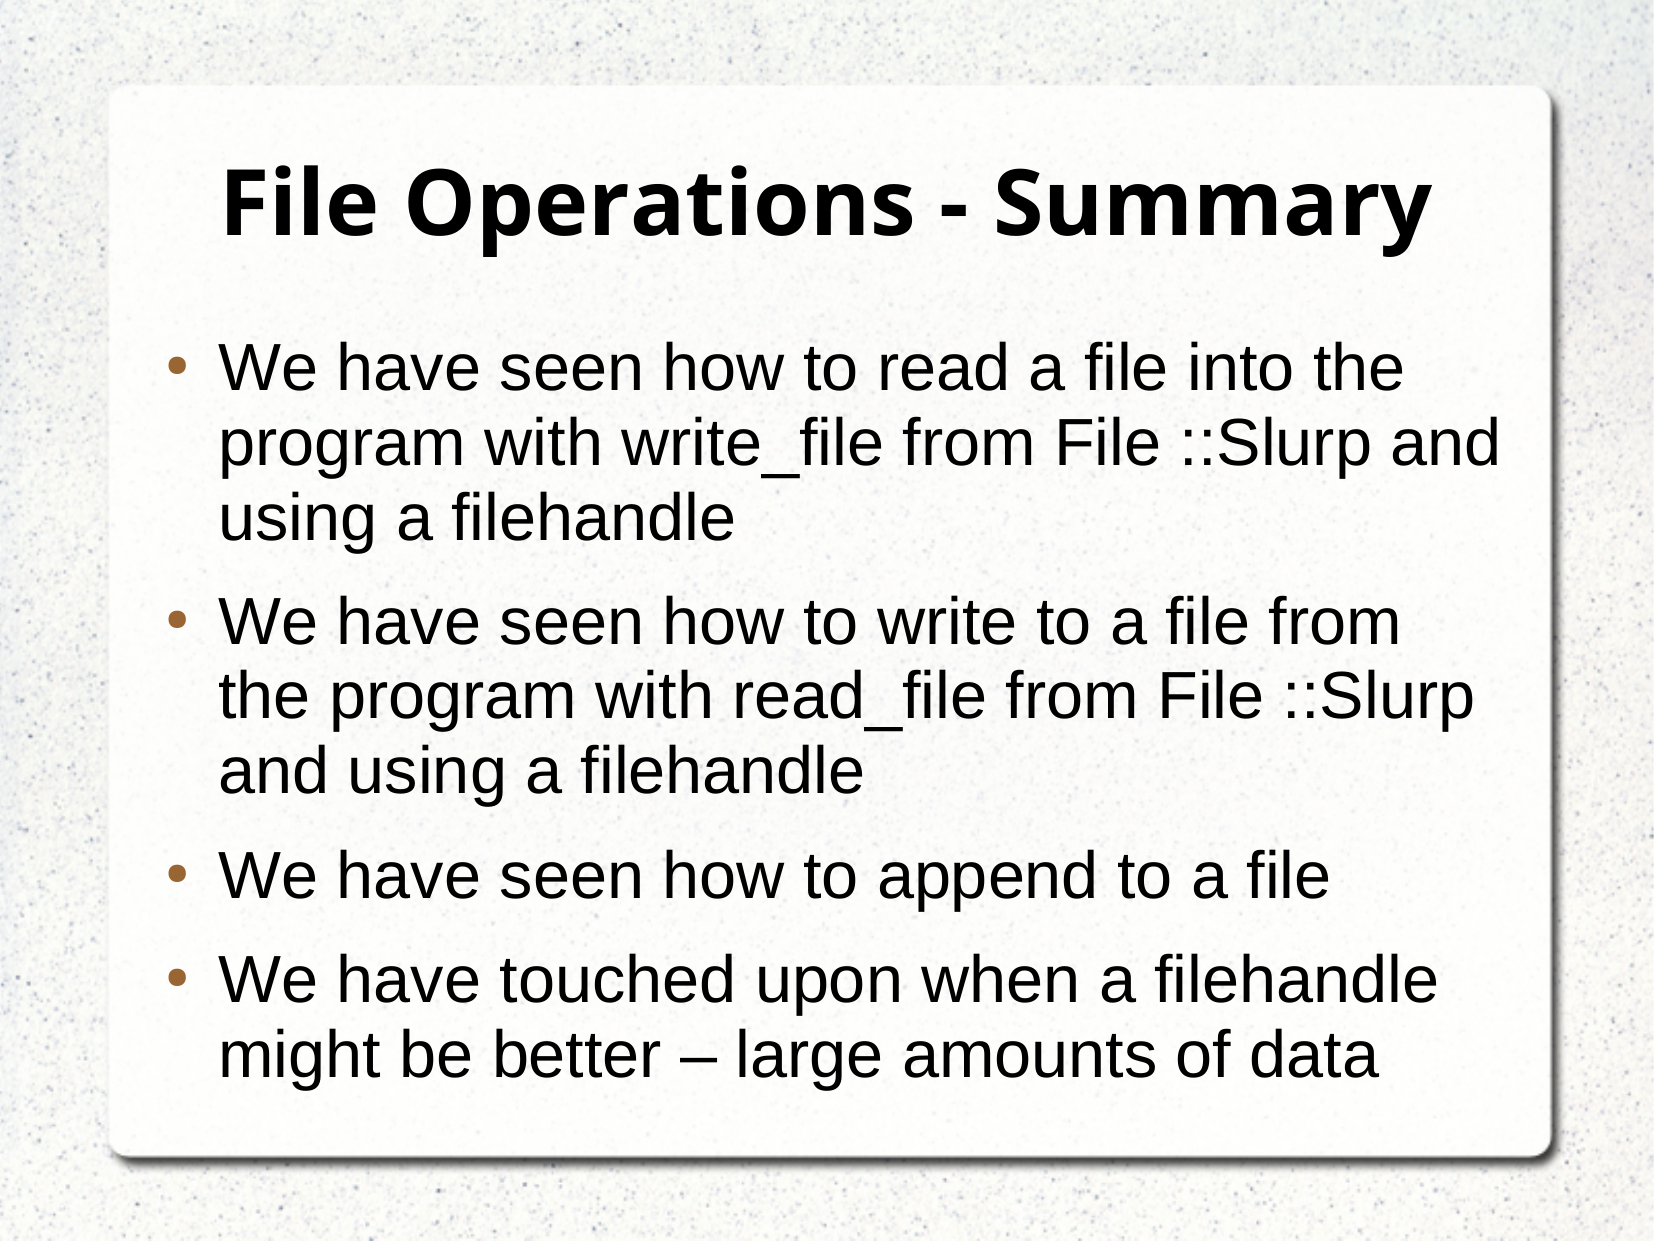

# File Operations - Summary
We have seen how to read a file into the program with write_file from File ::Slurp and using a filehandle
We have seen how to write to a file from the program with read_file from File ::Slurp and using a filehandle
We have seen how to append to a file
We have touched upon when a filehandle might be better – large amounts of data